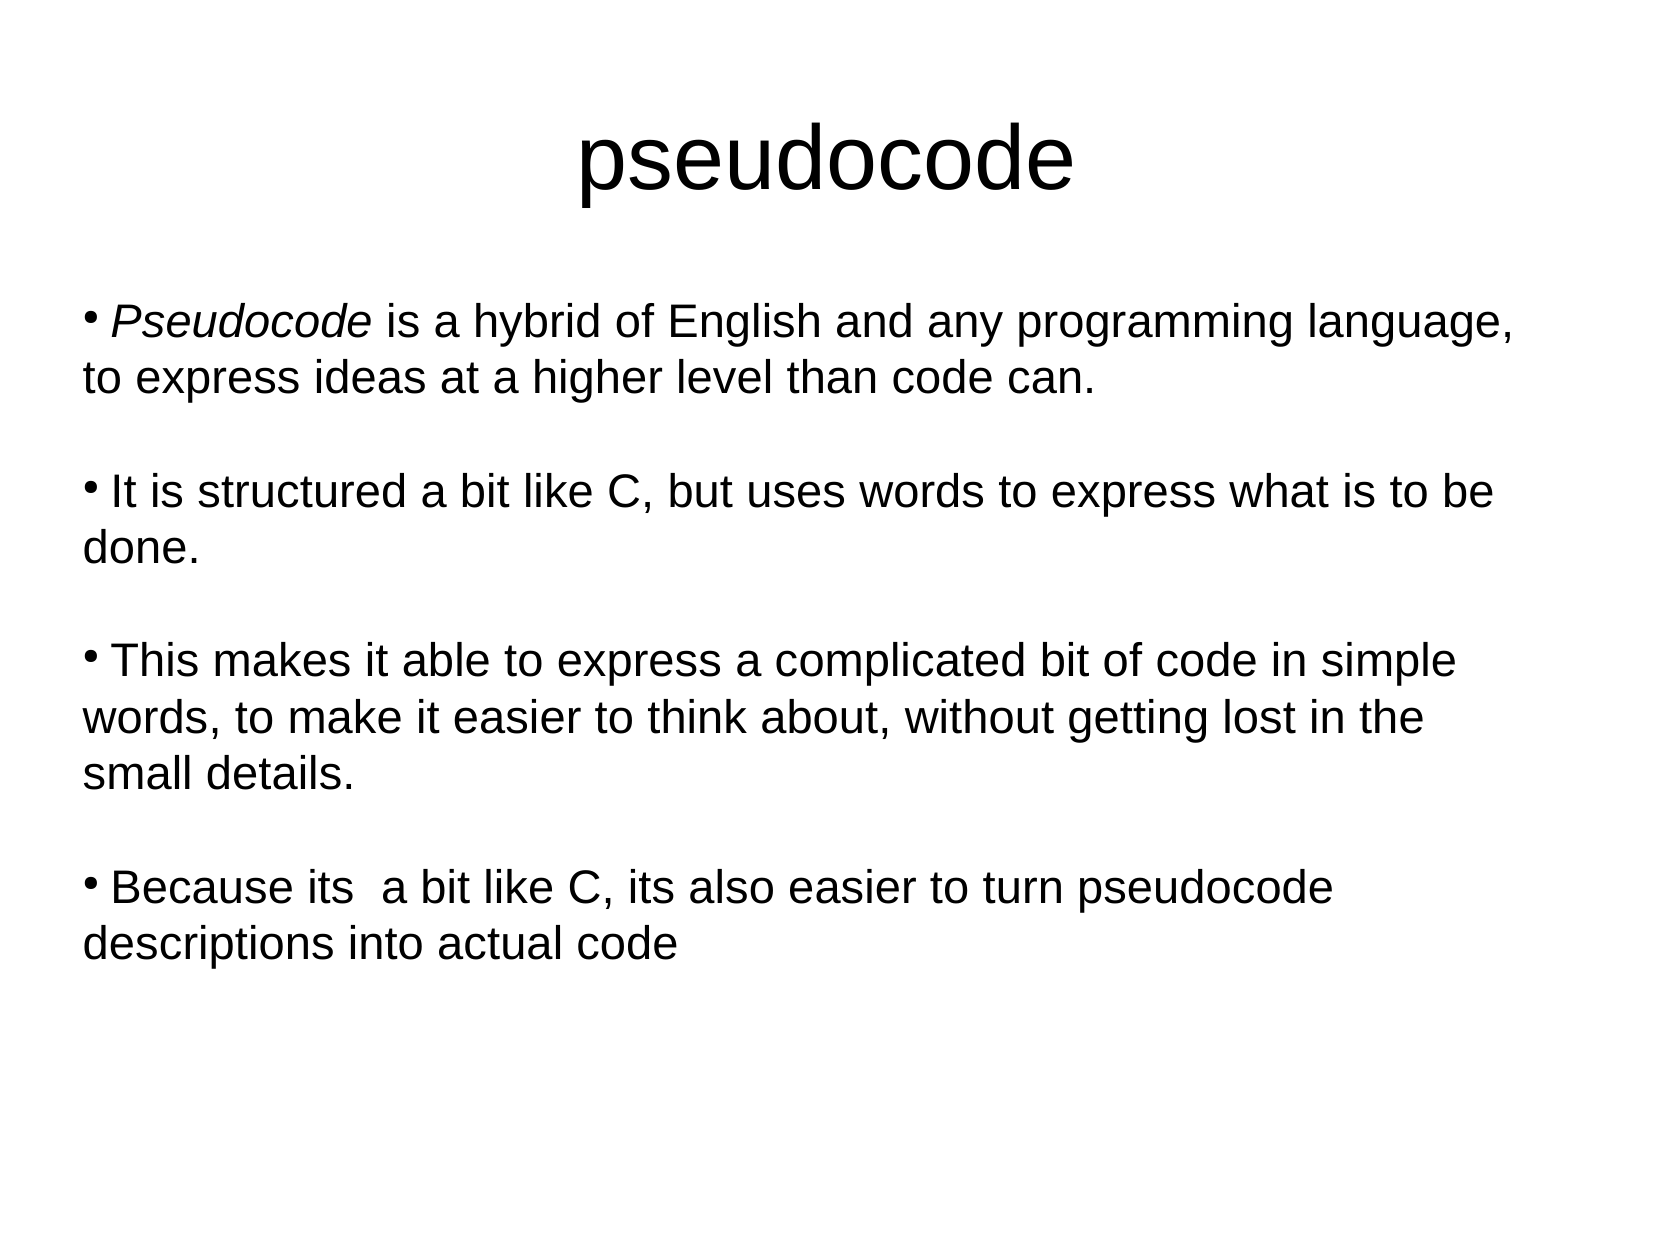

# pseudocode
 Pseudocode is a hybrid of English and any programming language, to express ideas at a higher level than code can.
 It is structured a bit like C, but uses words to express what is to be done.
 This makes it able to express a complicated bit of code in simple words, to make it easier to think about, without getting lost in the small details.
 Because its a bit like C, its also easier to turn pseudocode descriptions into actual code